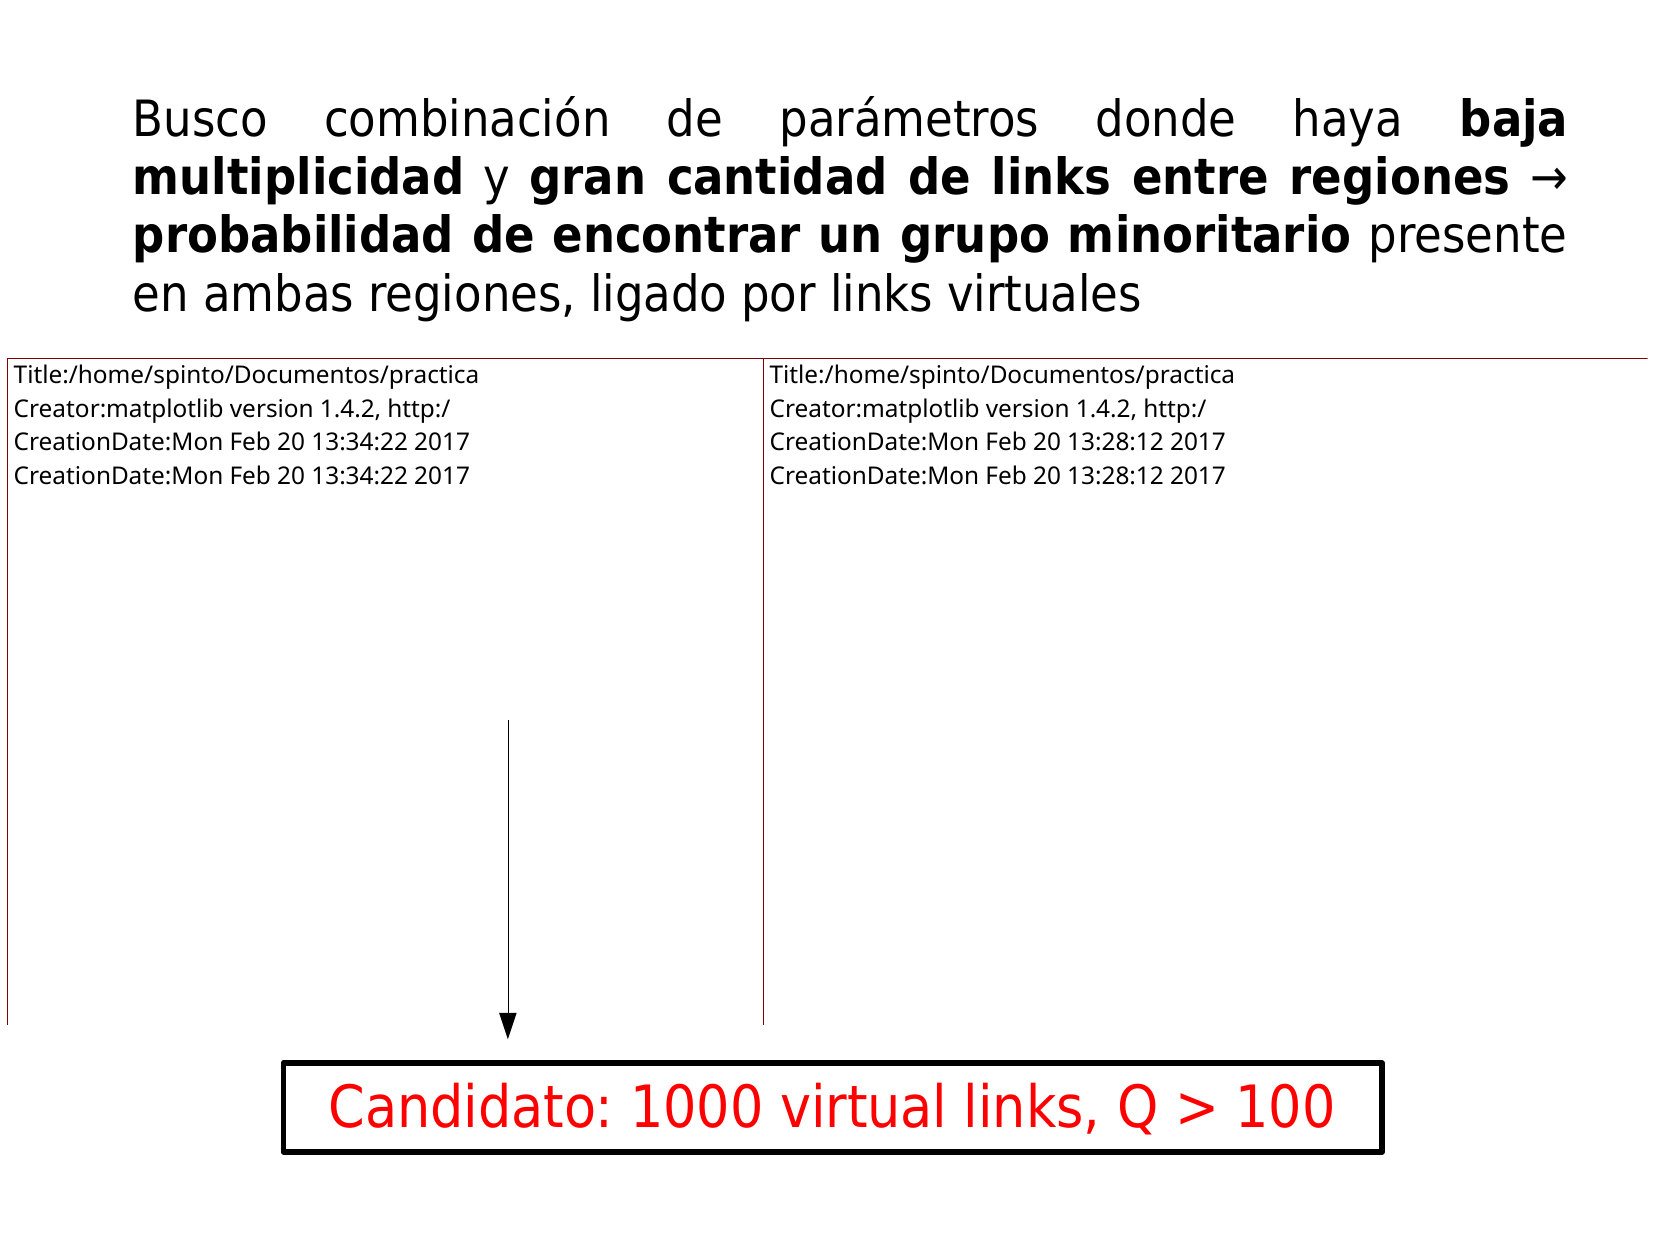

Busco combinación de parámetros donde haya baja multiplicidad y gran cantidad de links entre regiones → probabilidad de encontrar un grupo minoritario presente en ambas regiones, ligado por links virtuales
Candidato: 1000 virtual links, Q > 100